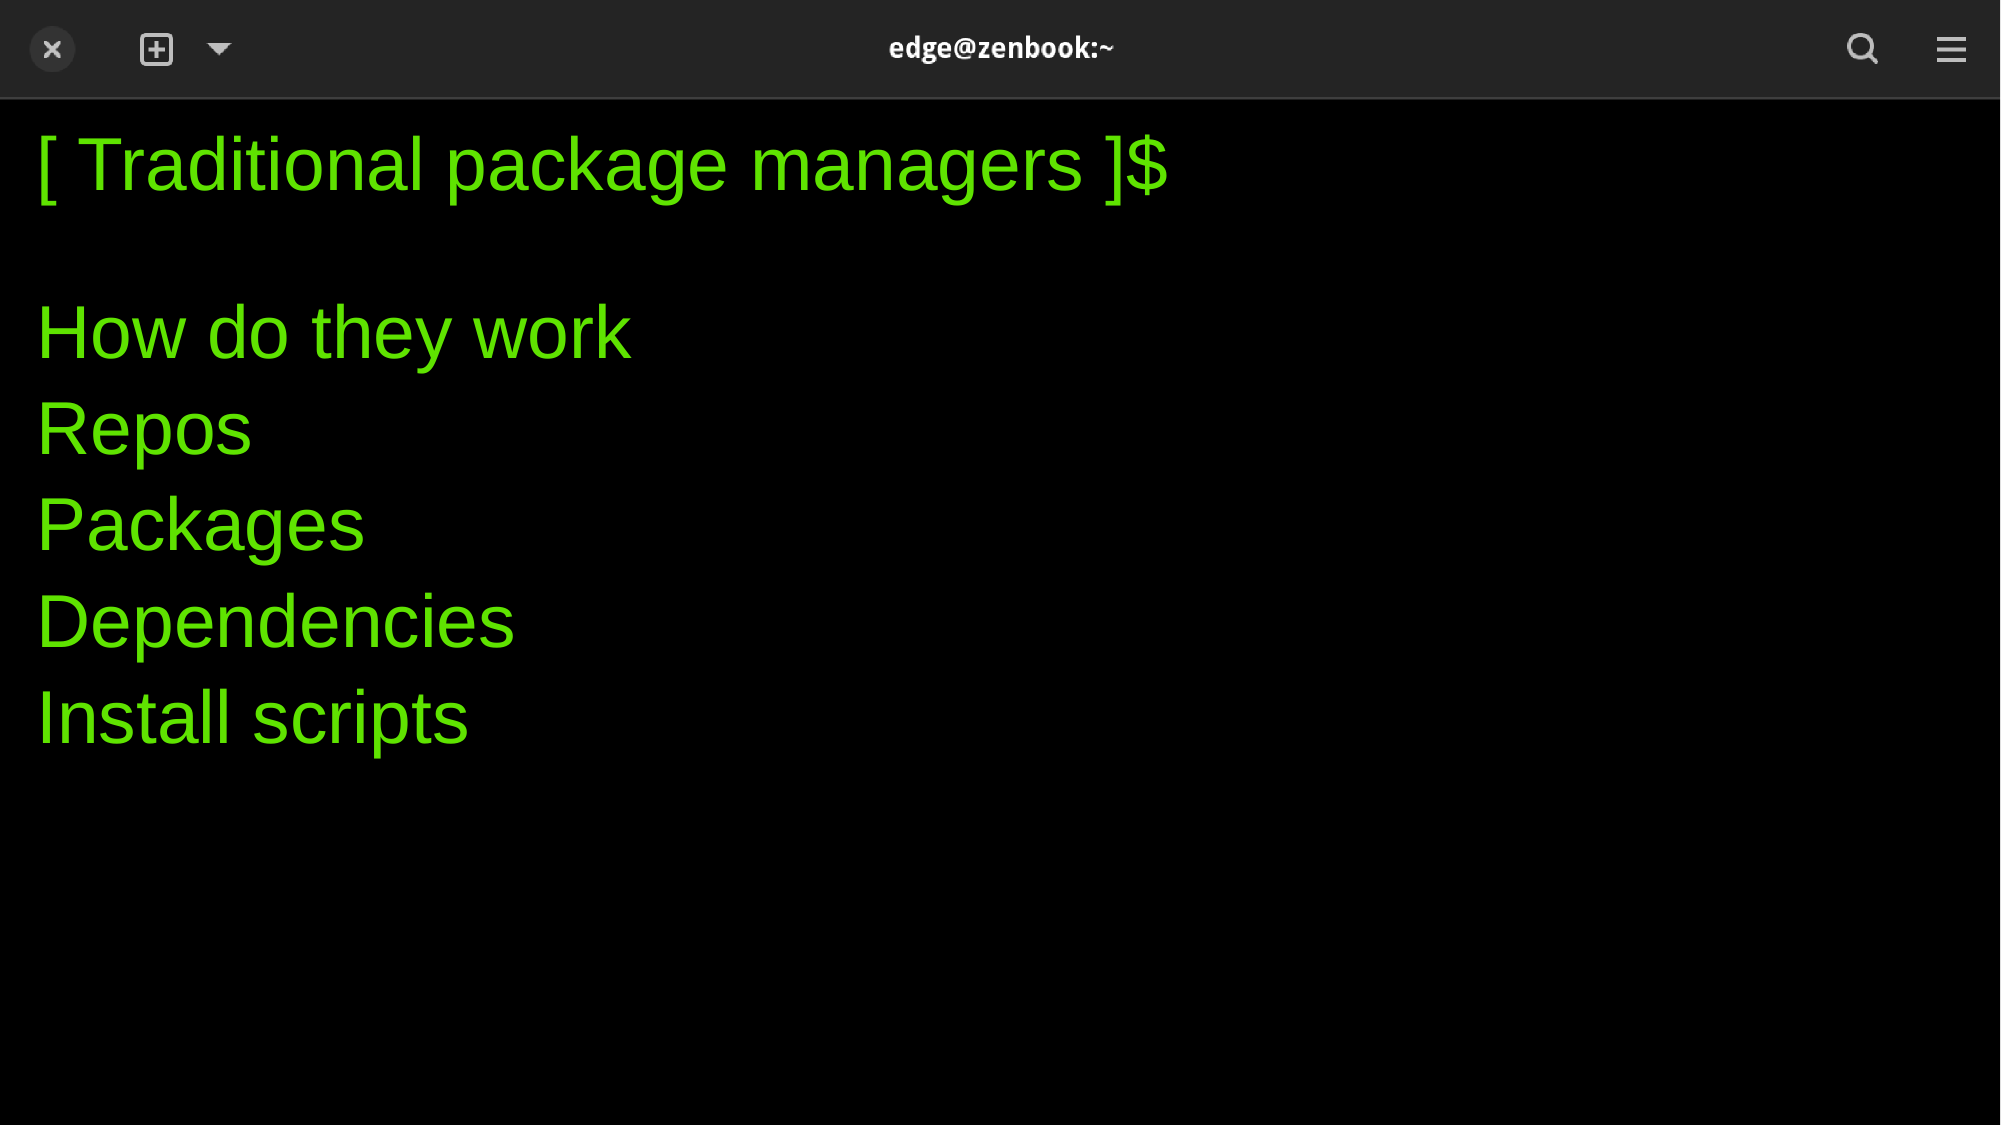

# [ Traditional package managers ]$
How do they work
Repos
Packages
Dependencies
Install scripts